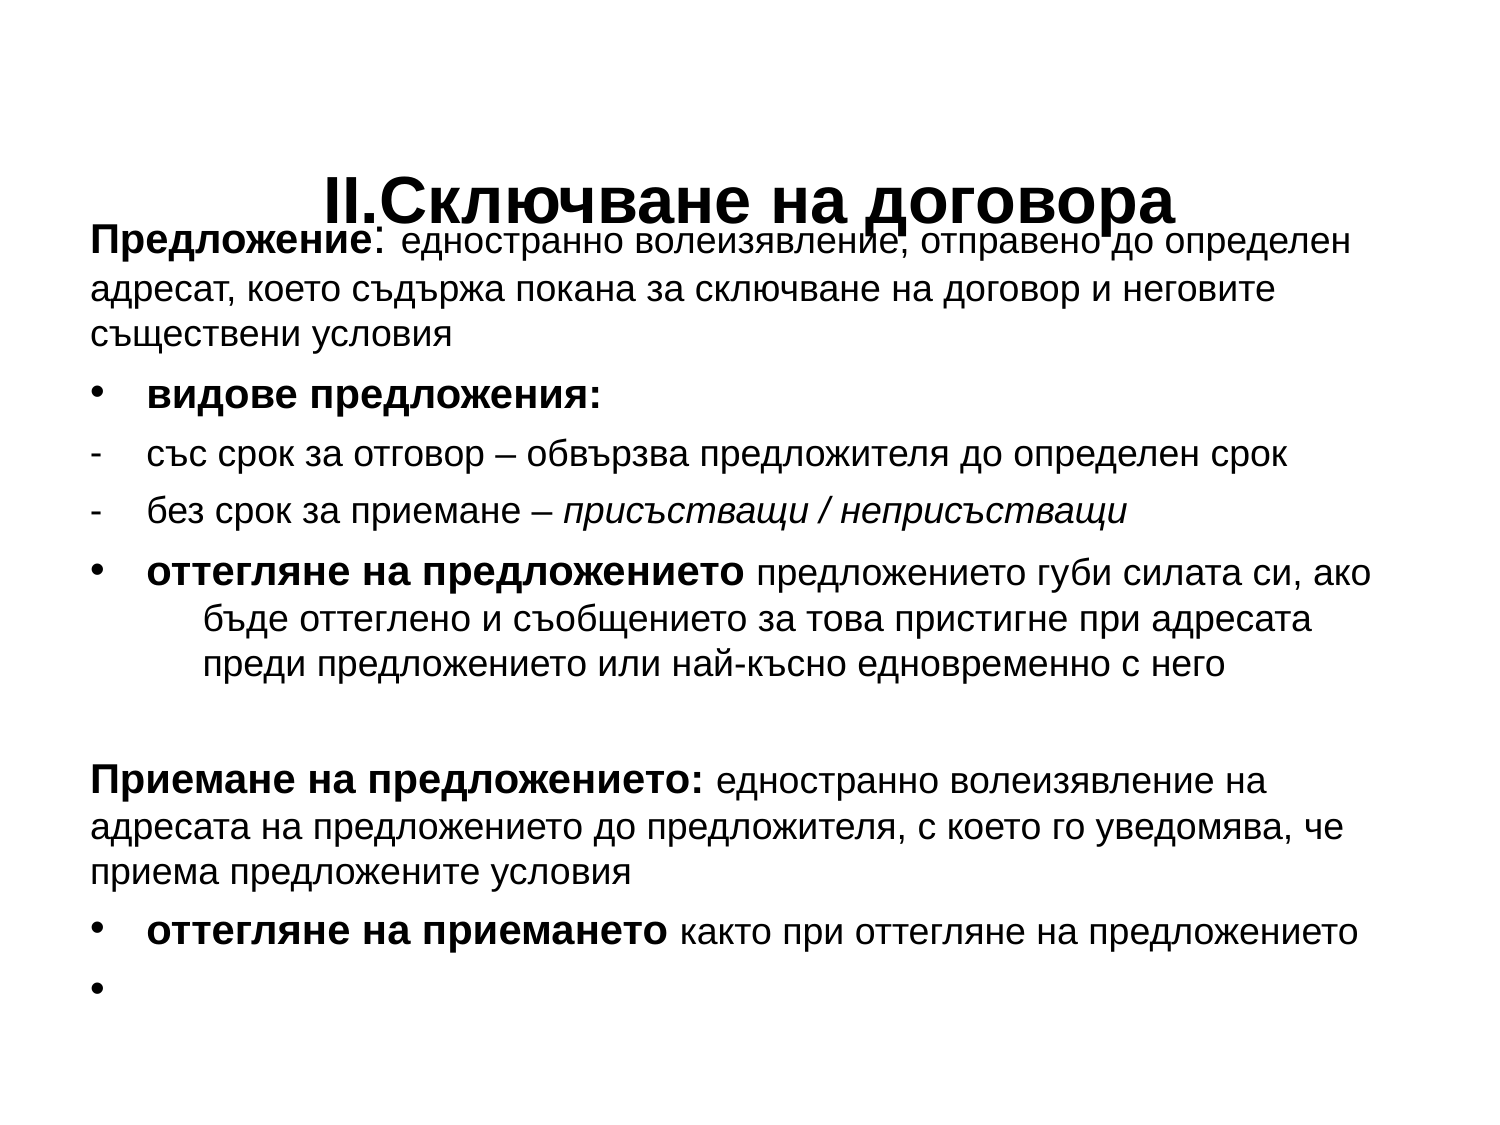

# ІІ.Сключване на договора
Предложение: едностранно волеизявление, отправено до определен адресат, което съдържа покана за сключване на договор и неговите съществени условия
видове предложения:
със срок за отговор – обвързва предложителя до определен срок
без срок за приемане – присъстващи / неприсъстващи
оттегляне на предложението предложението губи силата си, ако бъде оттеглено и съобщението за това пристигне при адресата преди предложението или най-късно едновременно с него
Приемане на предложението: едностранно волеизявление на адресата на предложението до предложителя, с което го уведомява, че приема предложените условия
оттегляне на приемането както при оттегляне на предложението